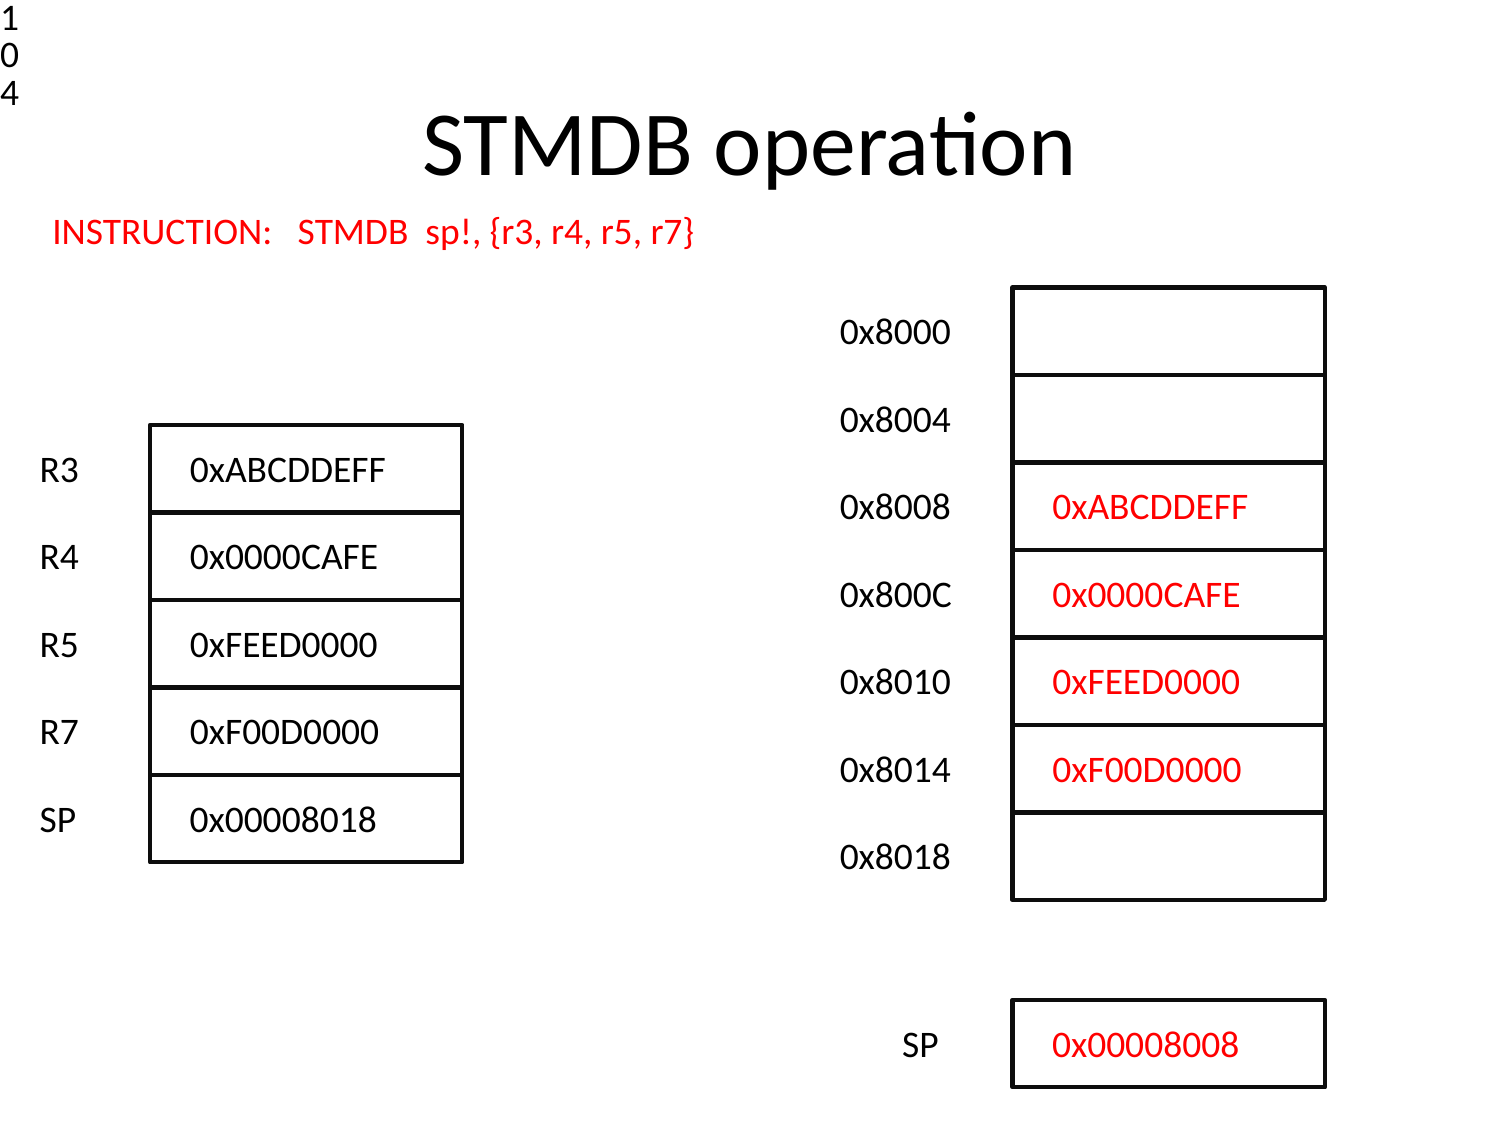

# STMDB operation
INSTRUCTION: STMDB sp!, {r3, r4, r5, r7}
0x8000
0x8004
R3
0xABCDDEFF
0x8008
0xABCDDEFF
R4
0x0000CAFE
0x800C
0x0000CAFE
R5
0xFEED0000
0x8010
0xFEED0000
R7
0xF00D0000
0x8014
0xF00D0000
SP
0x00008018
0x8018
SP
0x00008008